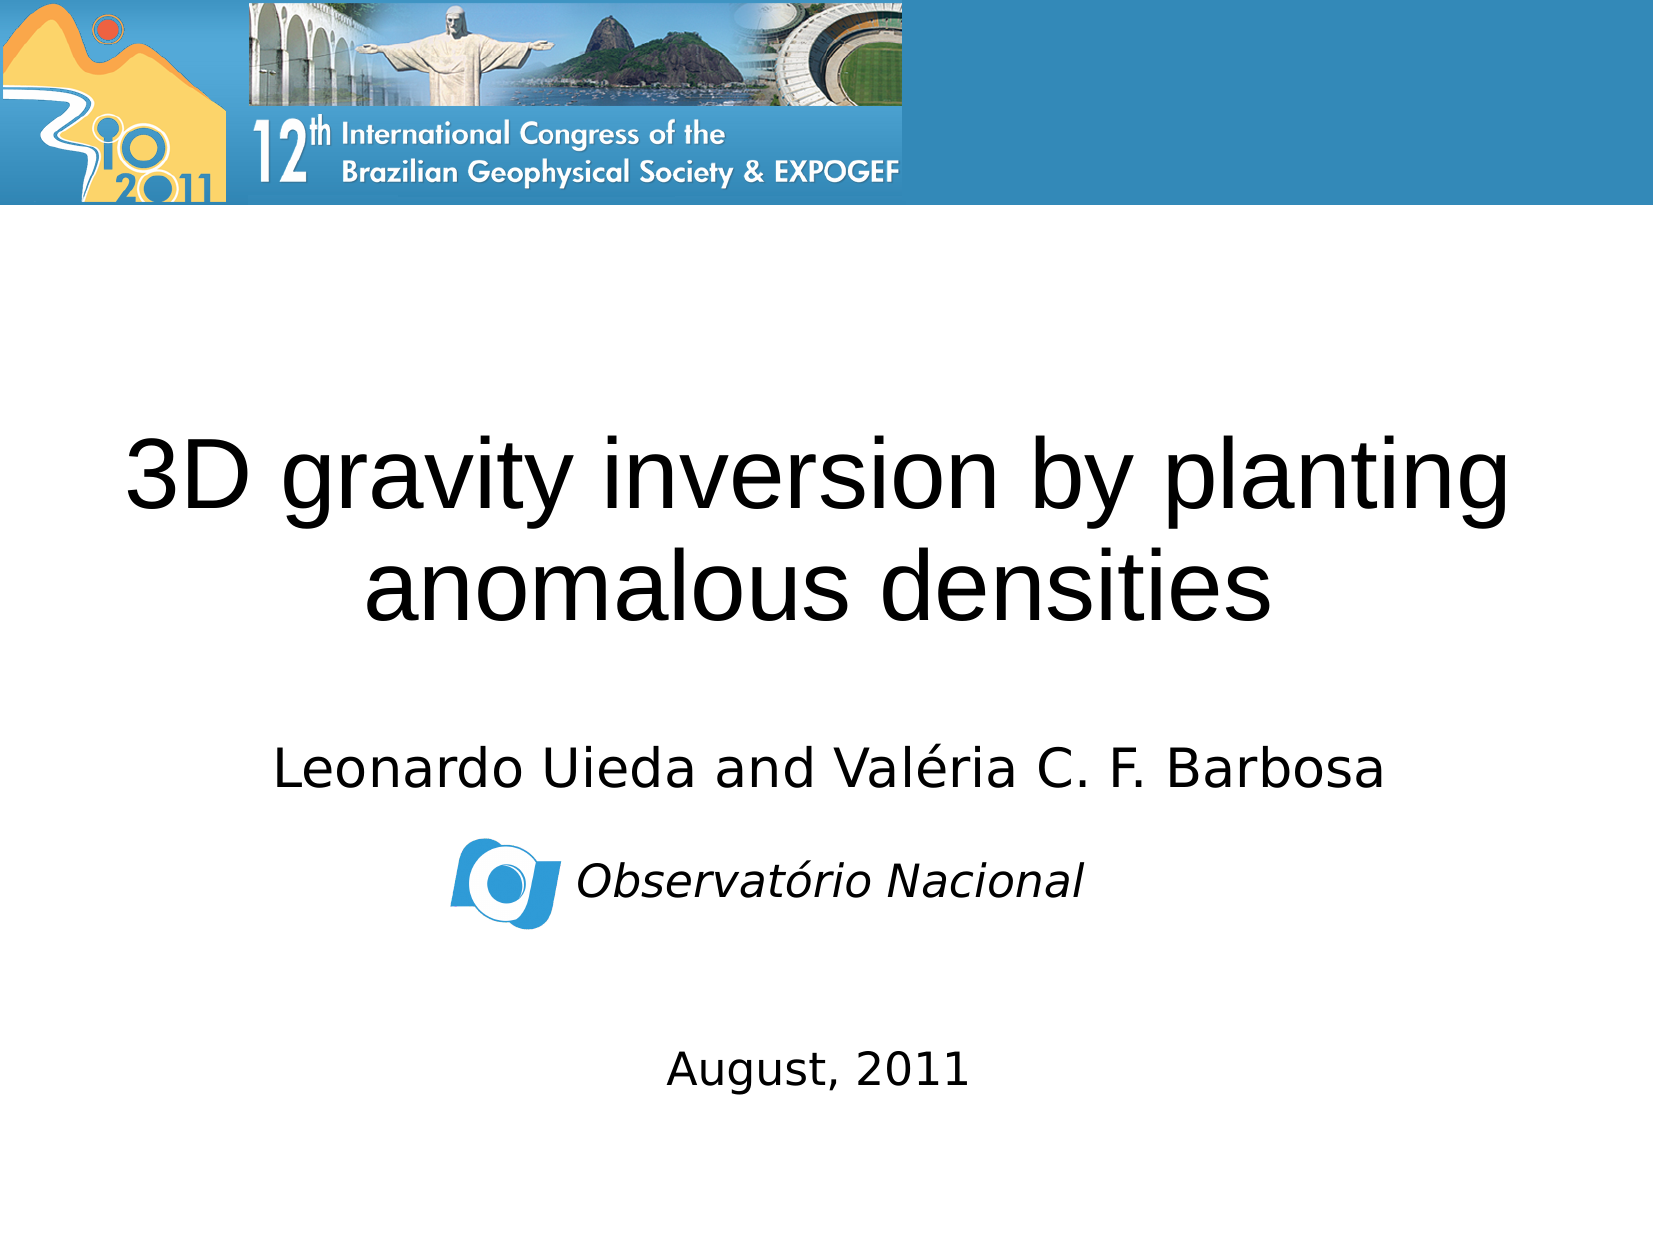

# 3D gravity inversion by planting anomalous densities
Leonardo Uieda and Valéria C. F. Barbosa
Observatório Nacional
August, 2011